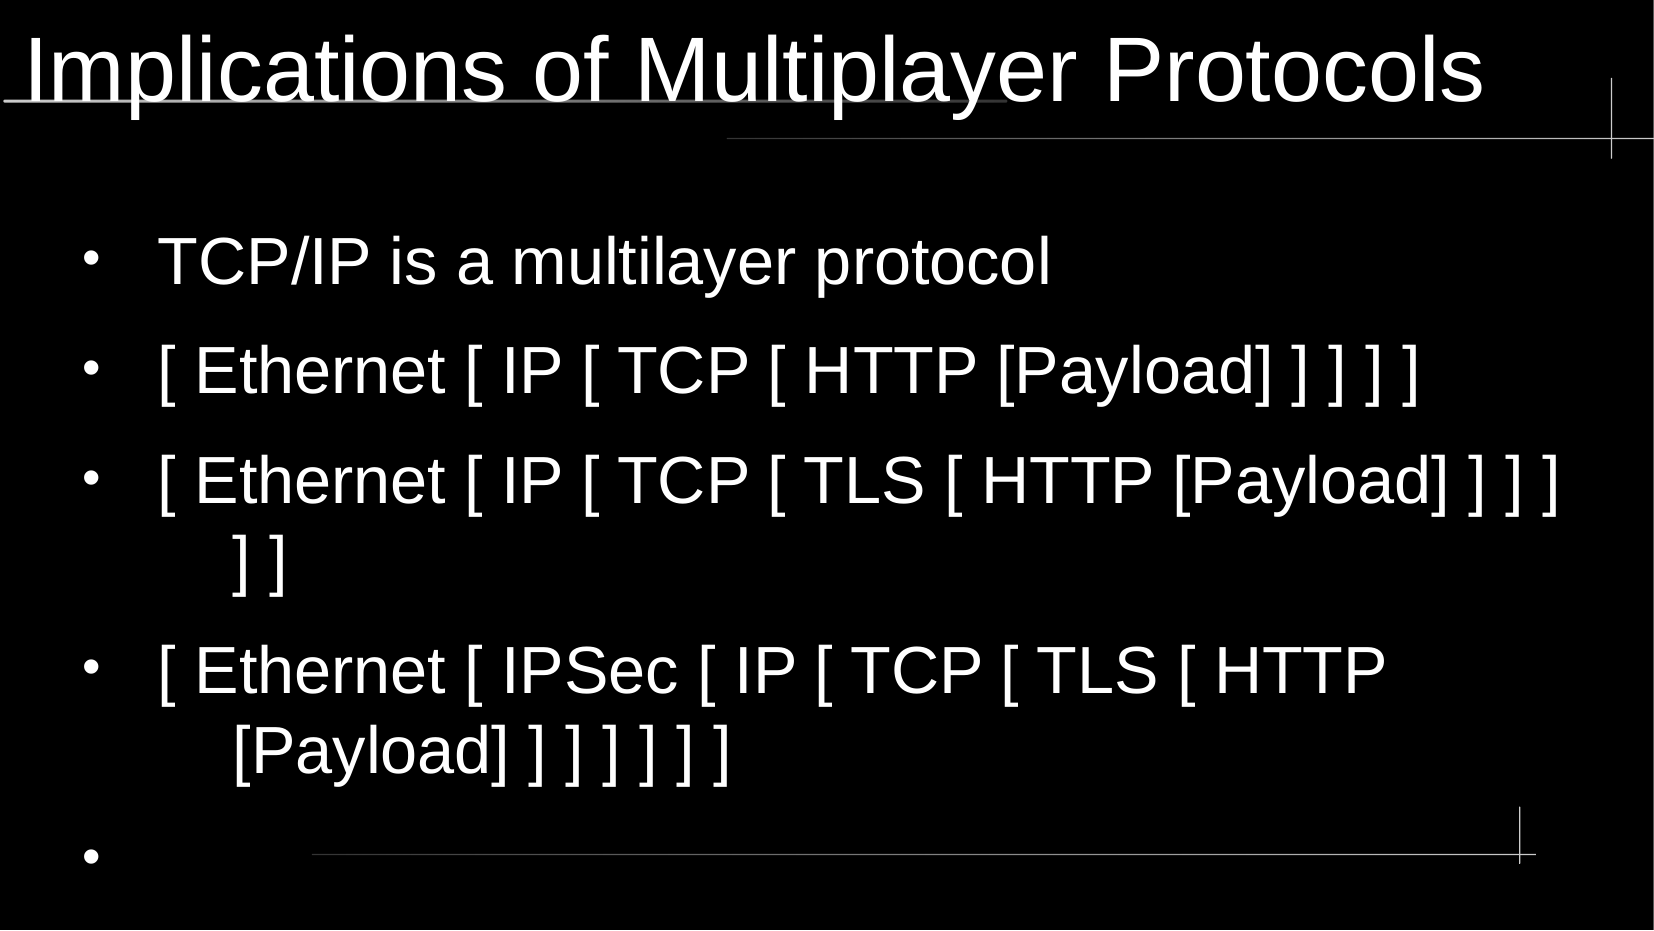

# Implications of Multiplayer Protocols
TCP/IP is a multilayer protocol
[ Ethernet [ IP [ TCP [ HTTP [Payload] ] ] ] ]
[ Ethernet [ IP [ TCP [ TLS [ HTTP [Payload] ] ] ] ] ]
[ Ethernet [ IPSec [ IP [ TCP [ TLS [ HTTP [Payload] ] ] ] ] ] ]